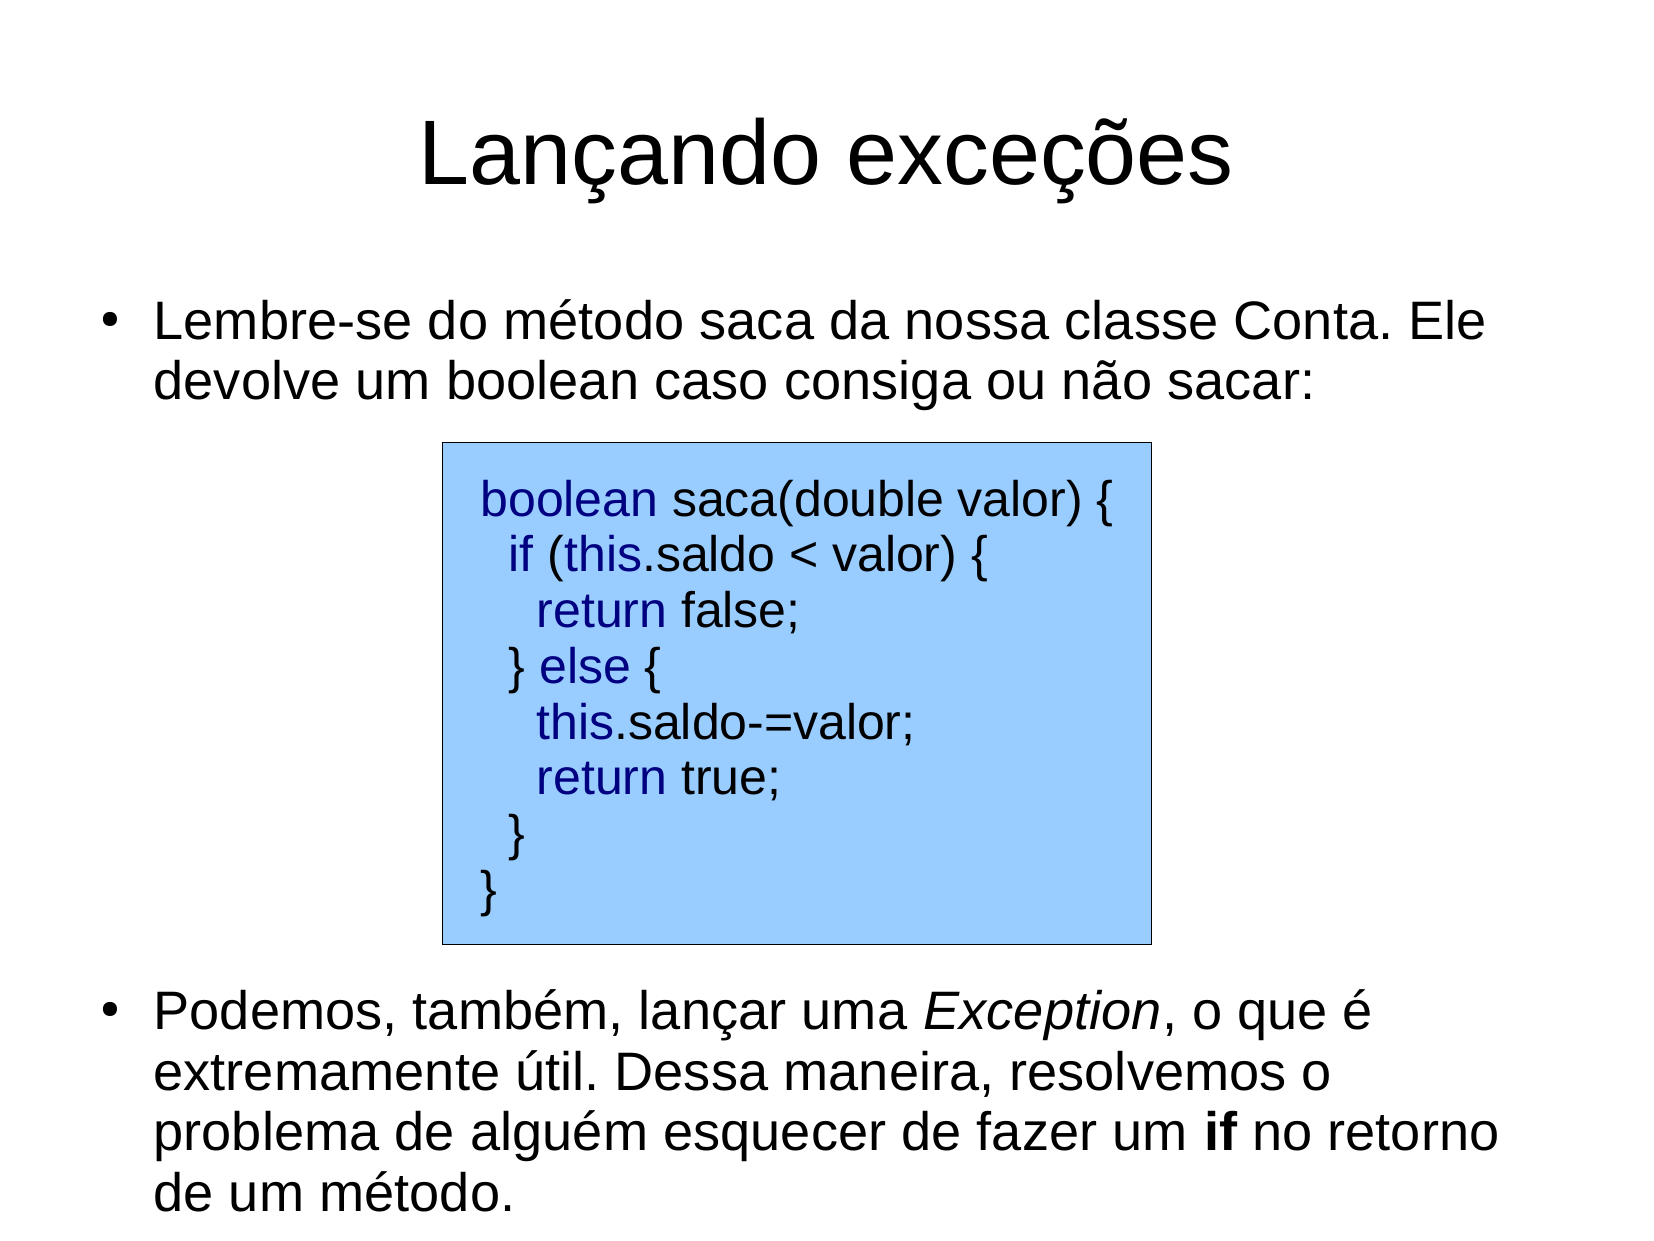

# Lançando exceções
Lembre-se do método saca da nossa classe Conta. Ele devolve um boolean caso consiga ou não sacar:
Podemos, também, lançar uma Exception, o que é extremamente útil. Dessa maneira, resolvemos o problema de alguém esquecer de fazer um if no retorno de um método.
boolean saca(double valor) {
 if (this.saldo < valor) {
 return false;
 } else {
 this.saldo-=valor;
 return true;
 }
}